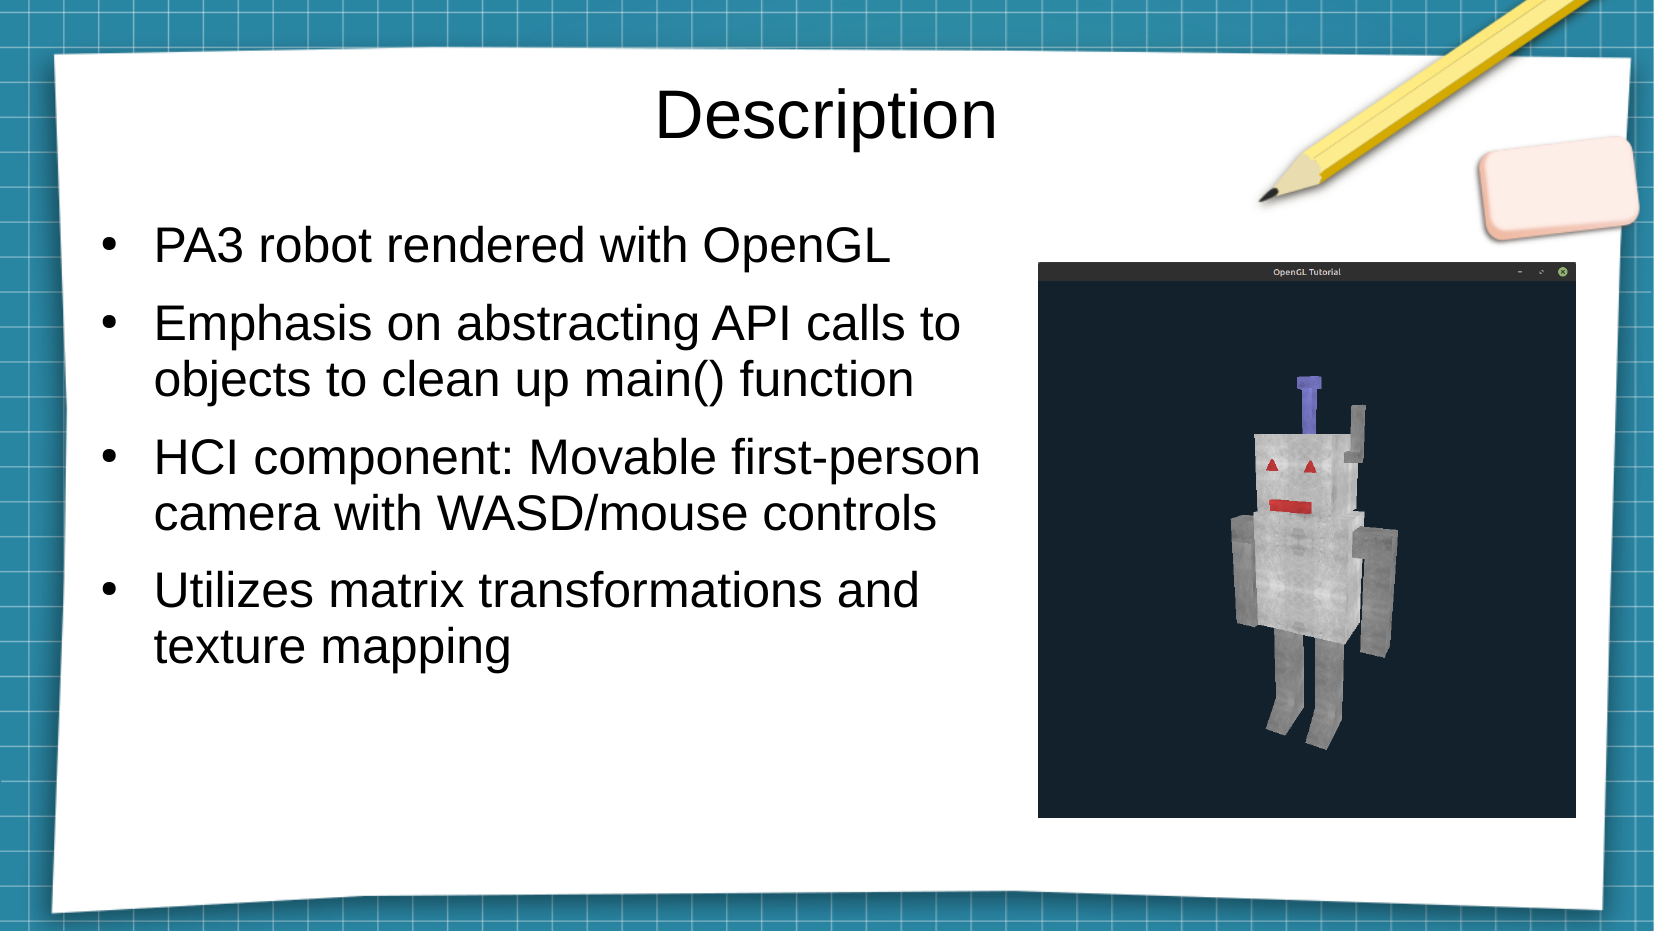

# Description
PA3 robot rendered with OpenGL
Emphasis on abstracting API calls to objects to clean up main() function
HCI component: Movable first-person camera with WASD/mouse controls
Utilizes matrix transformations and texture mapping